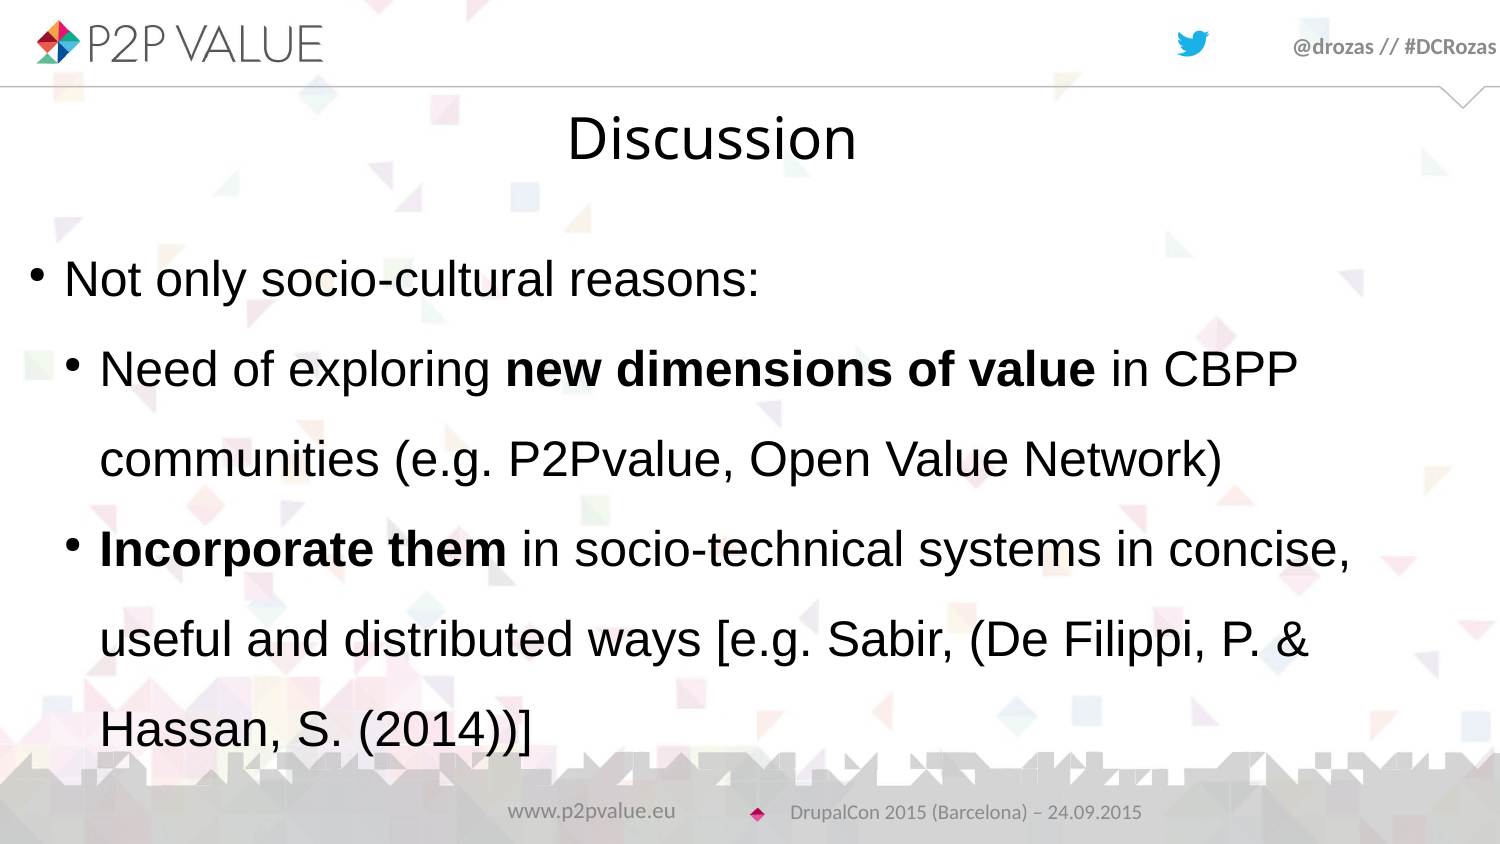

@drozas // #DCRozas
# Discussion
Not only socio-cultural reasons:
Need of exploring new dimensions of value in CBPP communities (e.g. P2Pvalue, Open Value Network)
Incorporate them in socio-technical systems in concise, useful and distributed ways [e.g. Sabir, (De Filippi, P. & Hassan, S. (2014))]
DrupalCon 2015 (Barcelona) – 24.09.2015
www.p2pvalue.eu